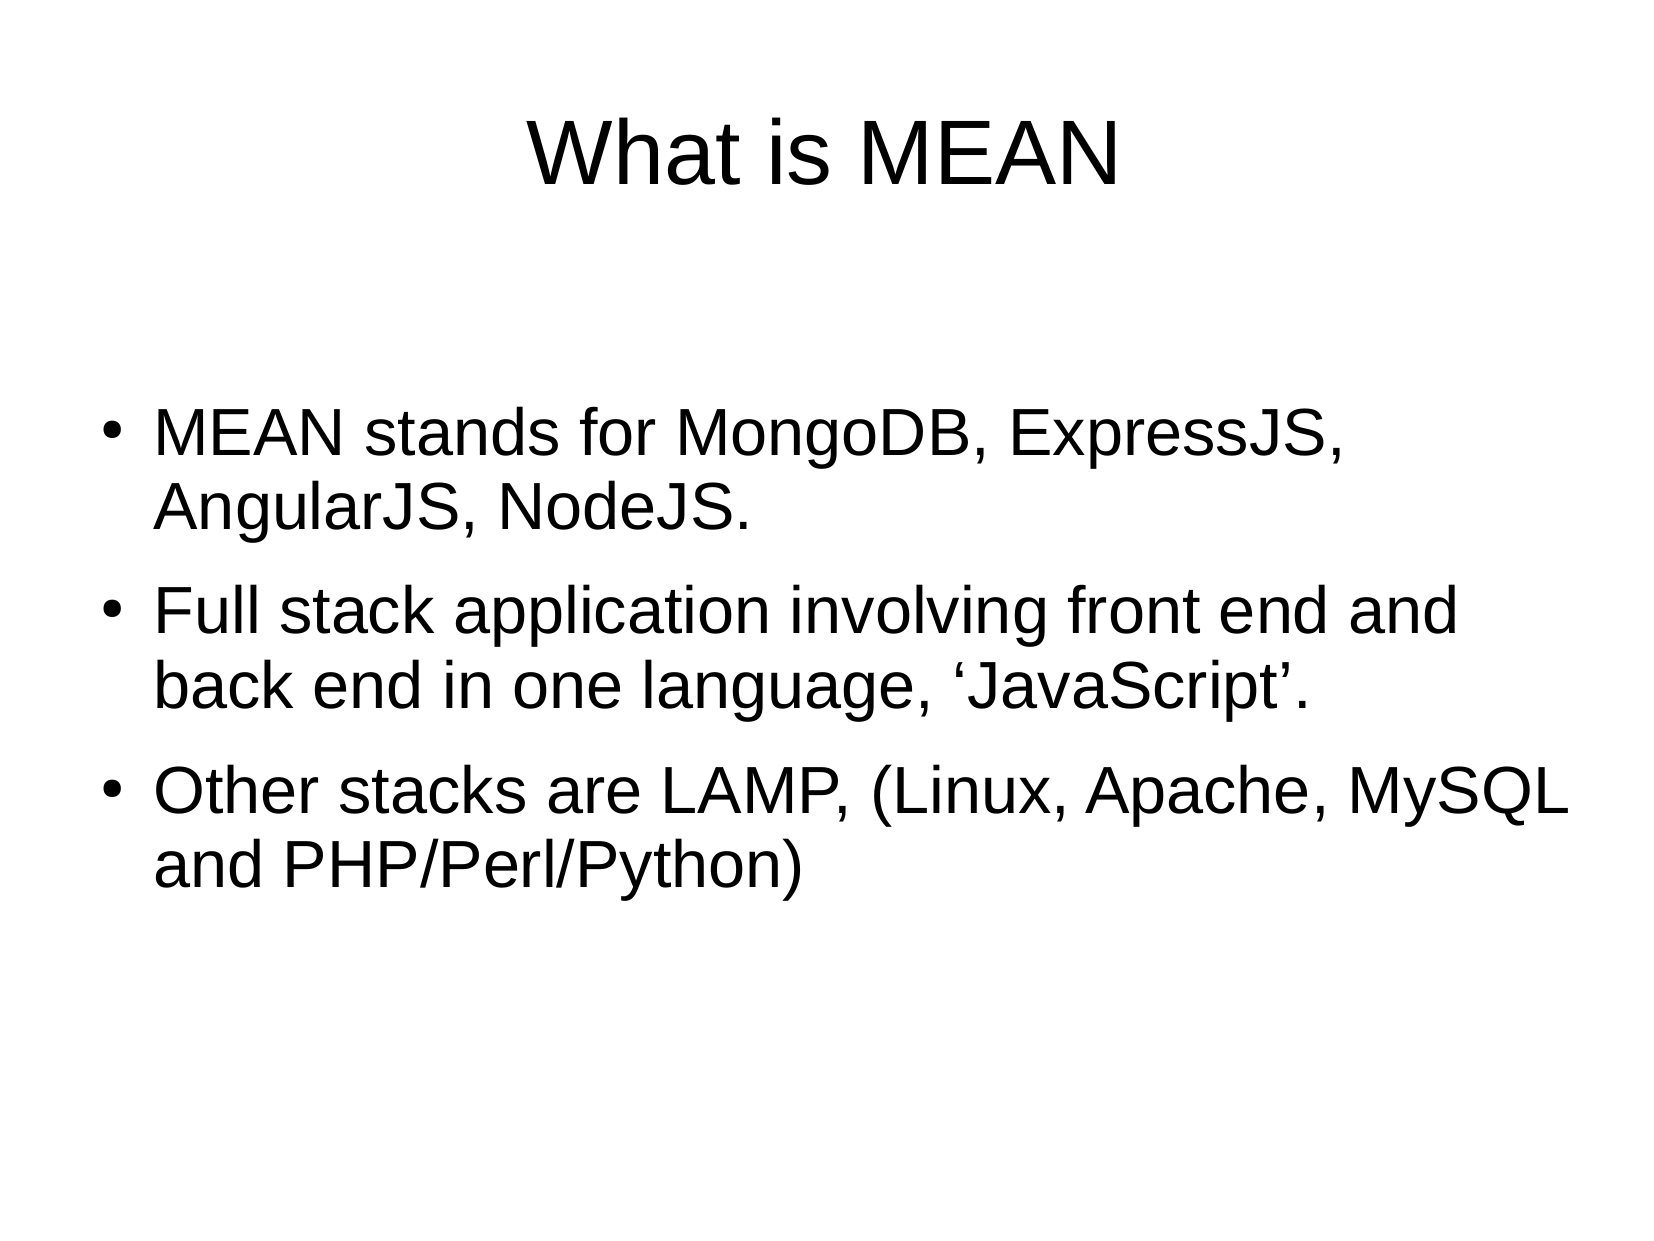

# What is MEAN
MEAN stands for MongoDB, ExpressJS, AngularJS, NodeJS.
Full stack application involving front end and back end in one language, ‘JavaScript’.
Other stacks are LAMP, (Linux, Apache, MySQL and PHP/Perl/Python)